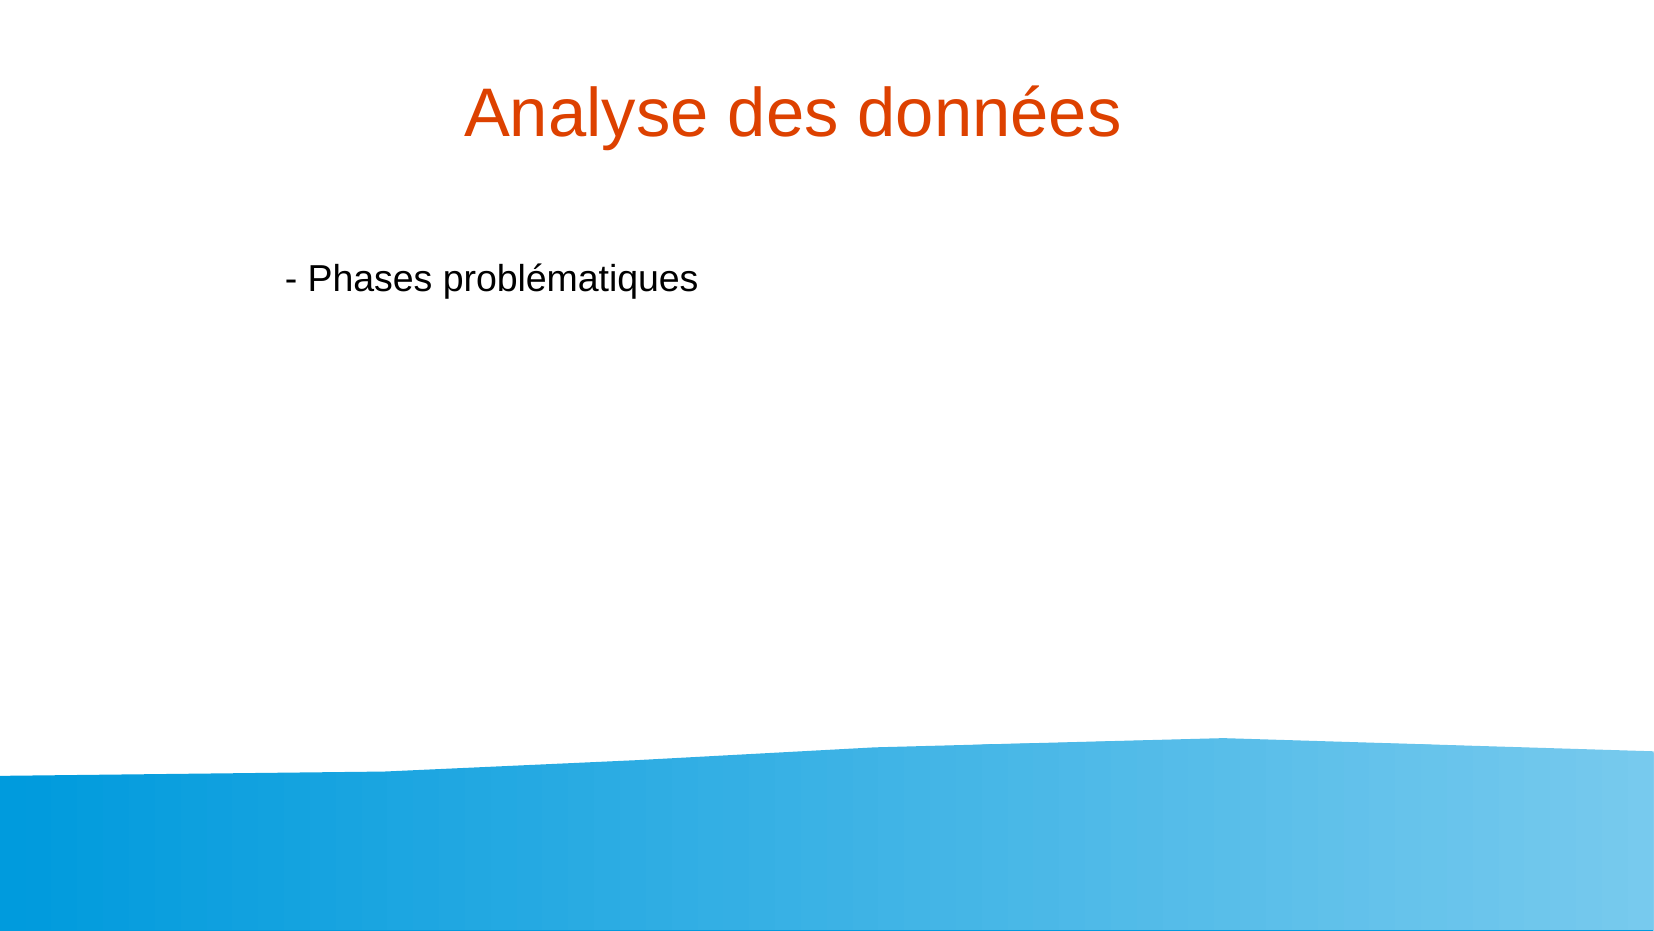

# Analyse des données
- Phases problématiques